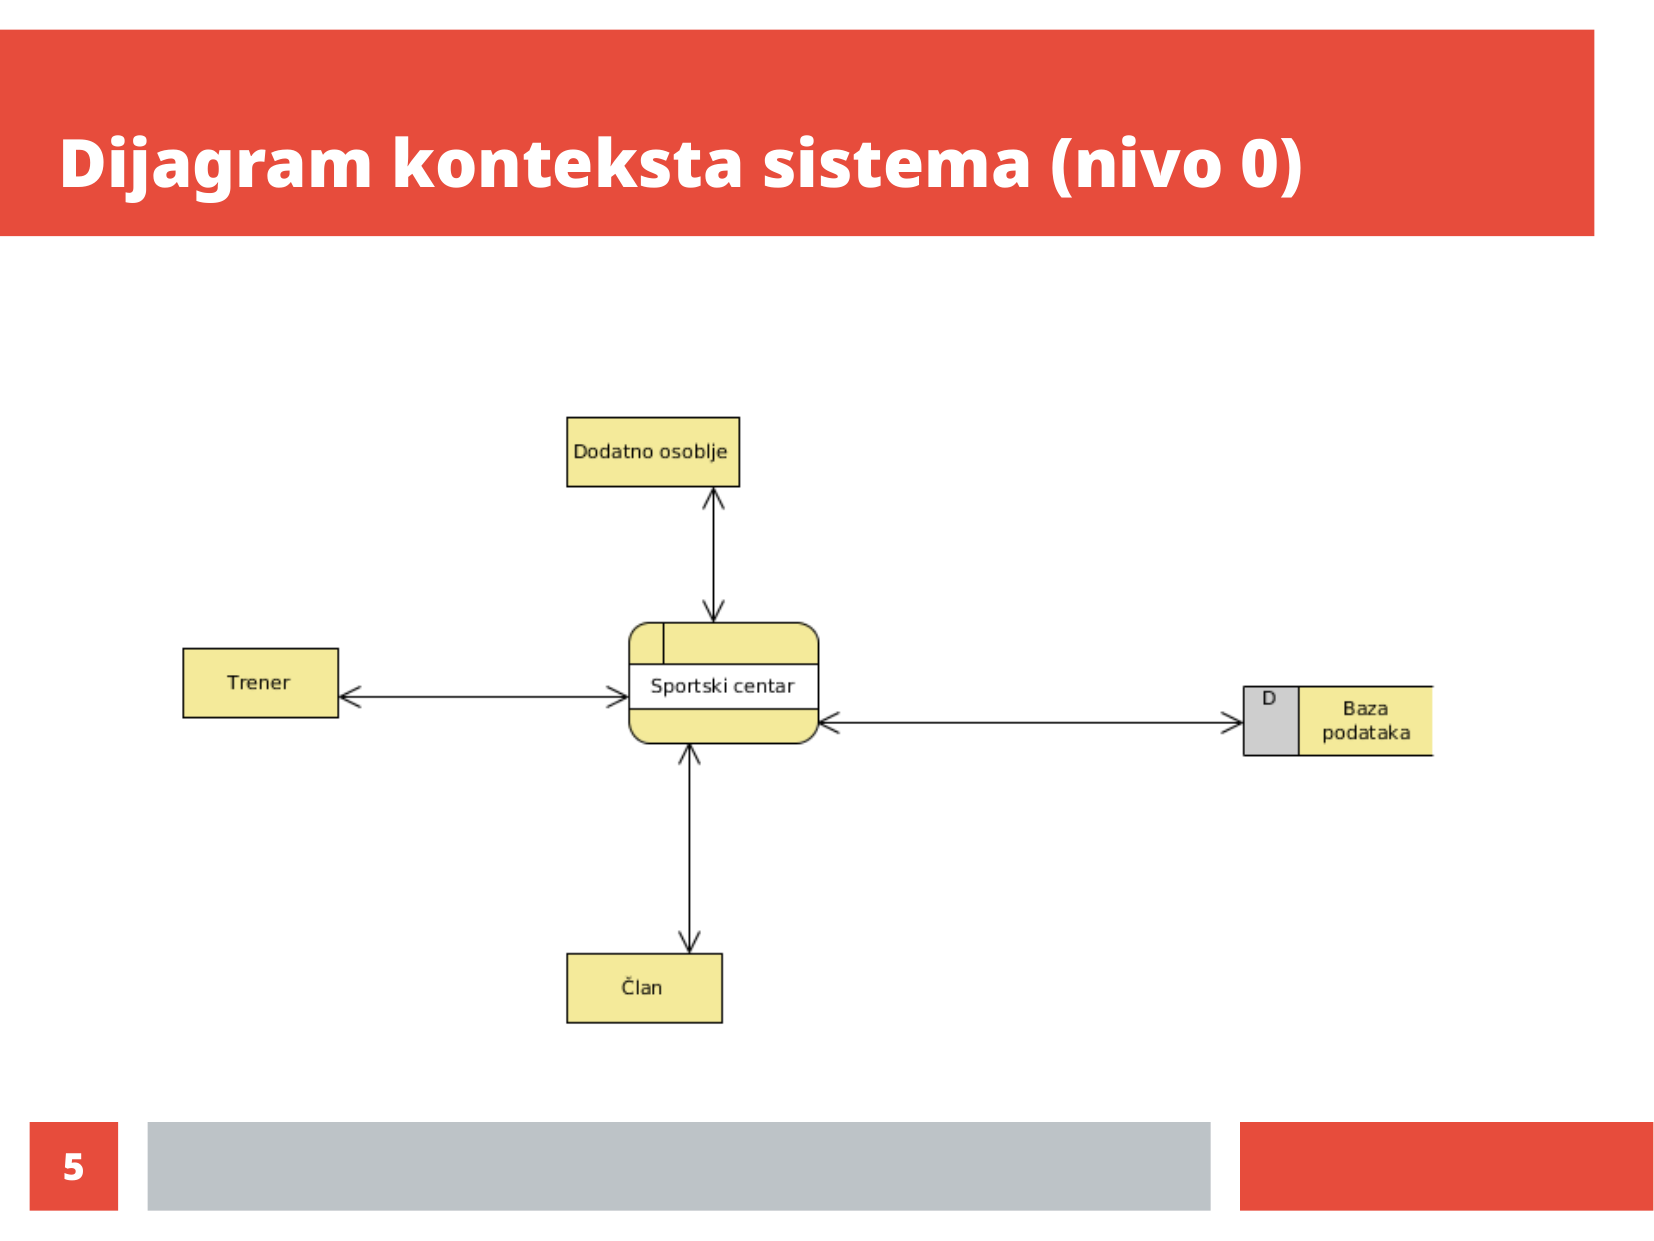

# Dijagram konteksta sistema (nivo 0)
5